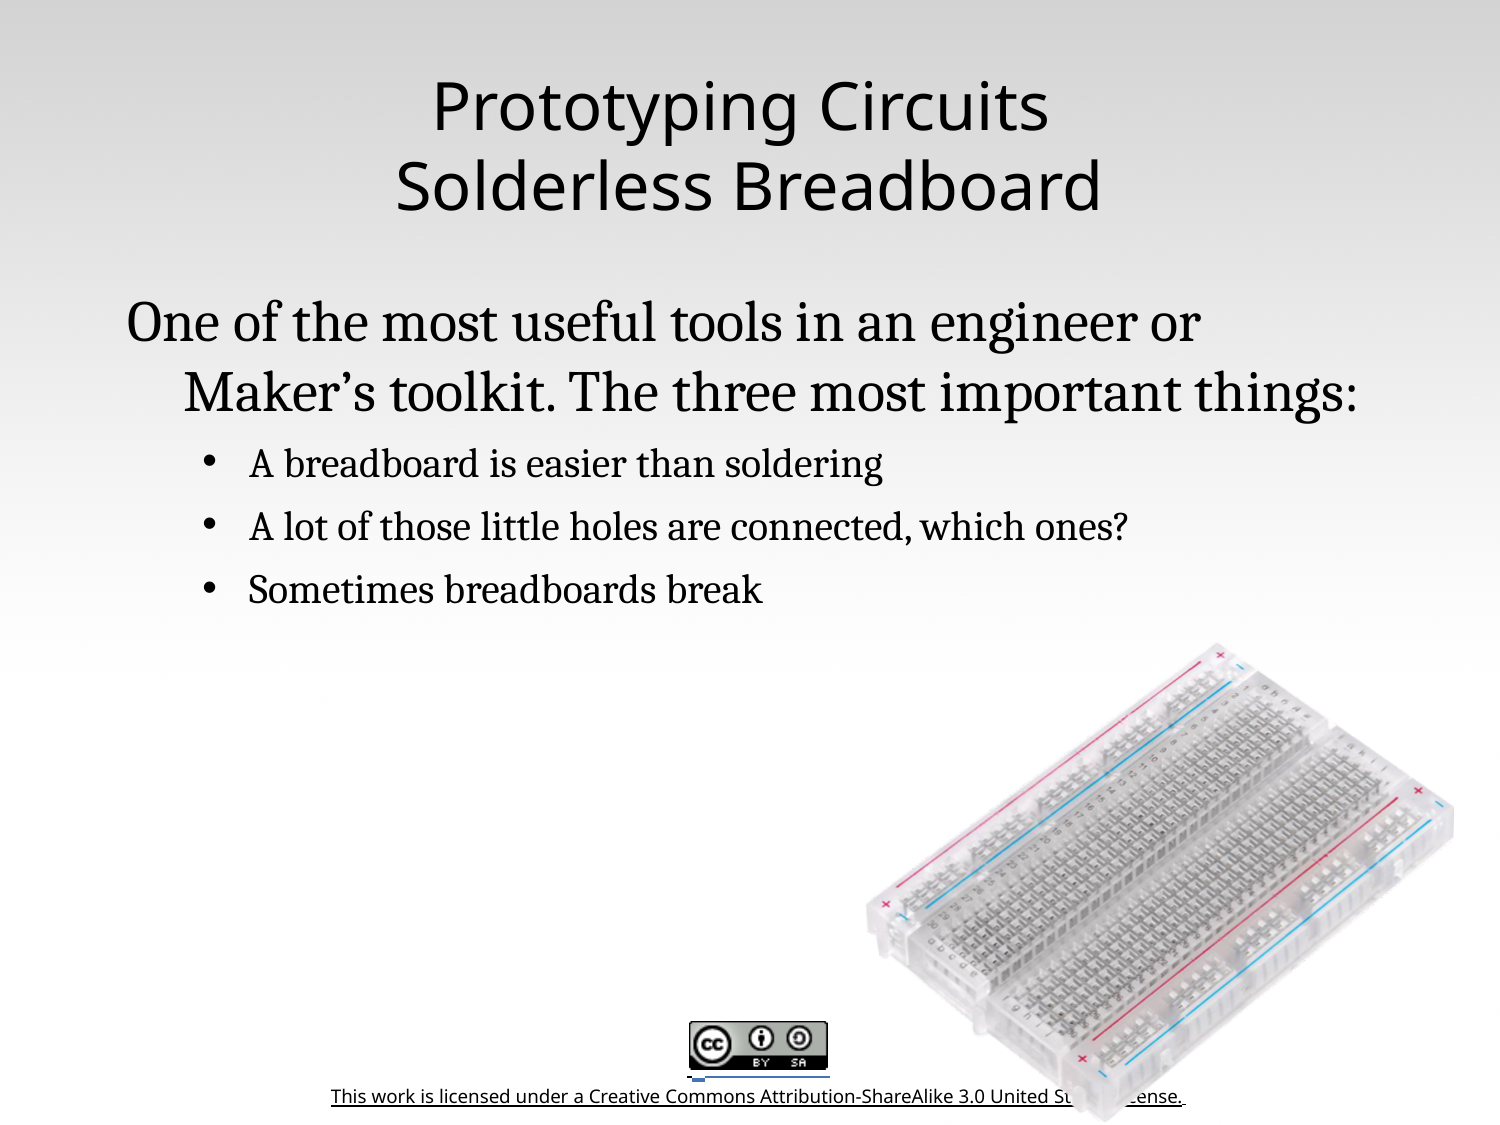

# Prototyping Circuits Solderless Breadboard
One of the most useful tools in an engineer or Maker’s toolkit. The three most important things:
A breadboard is easier than soldering
A lot of those little holes are connected, which ones?
Sometimes breadboards break